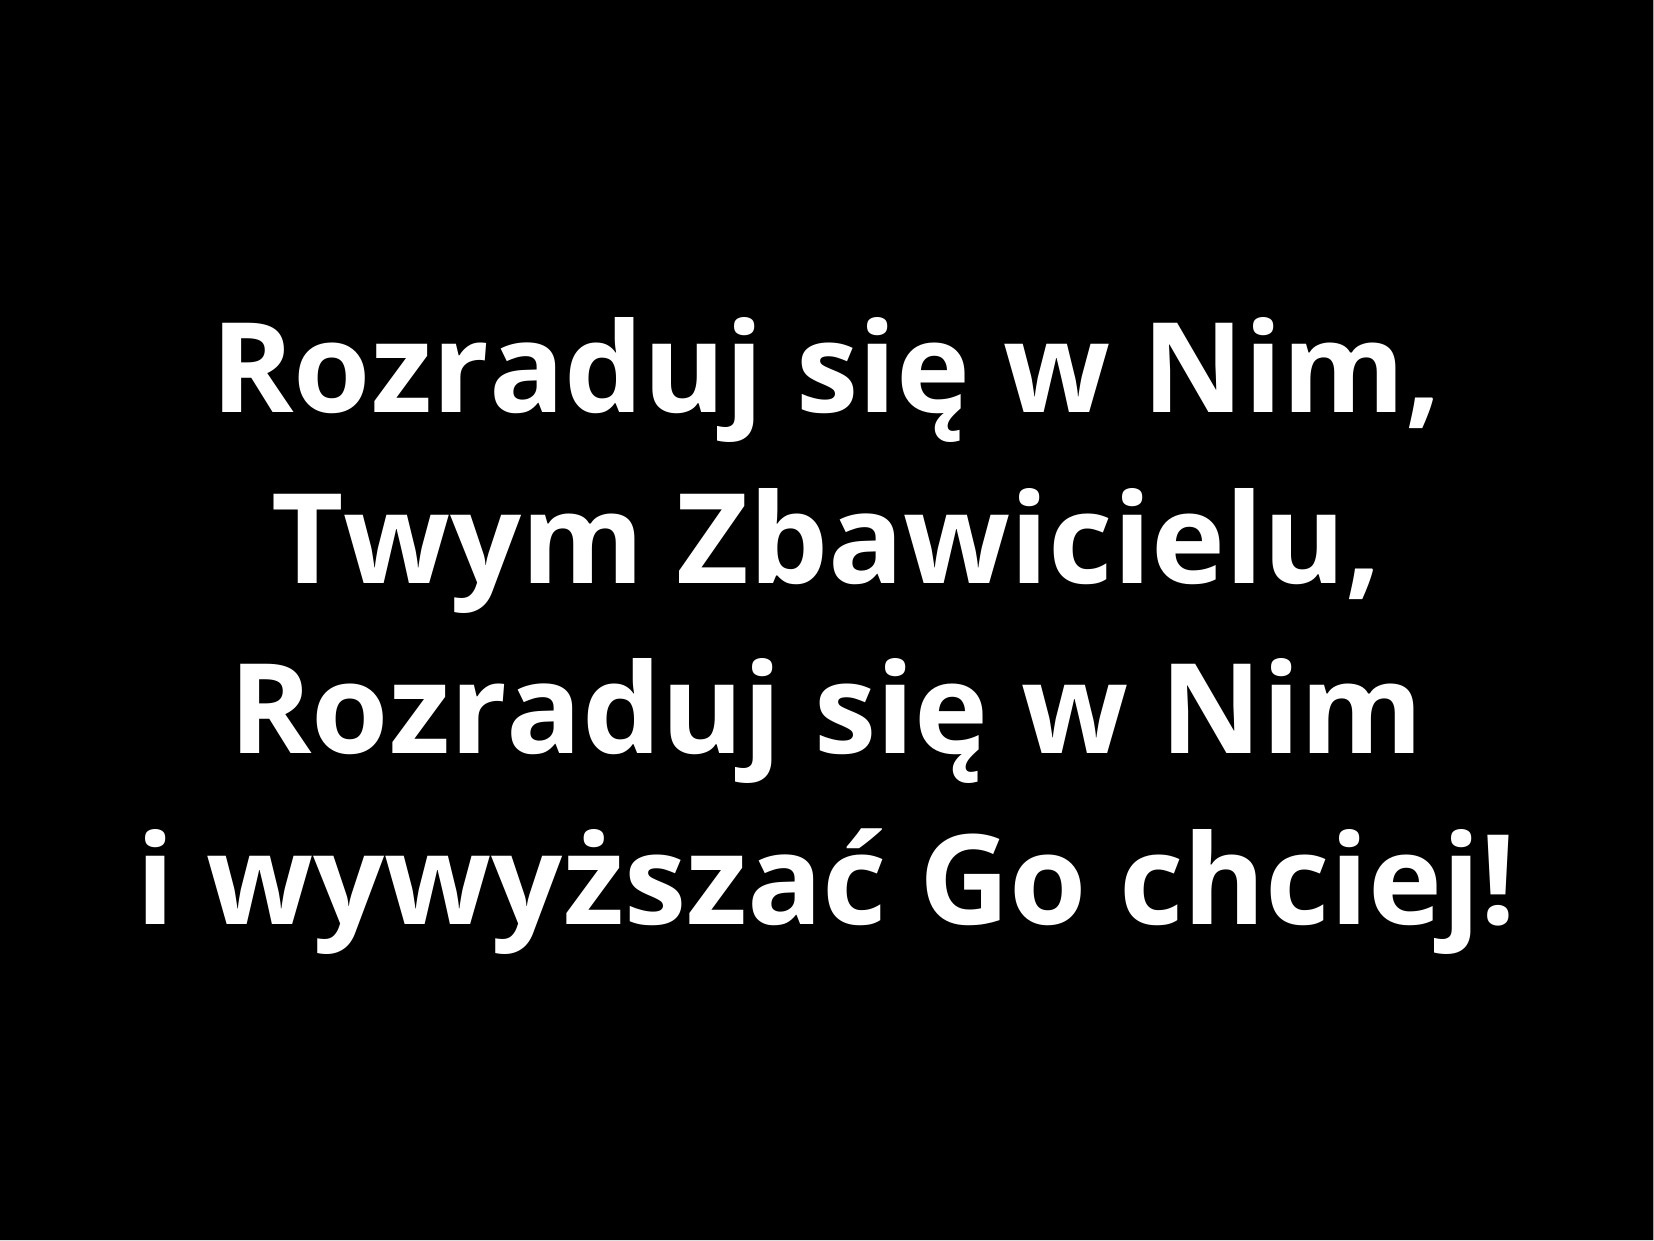

# Rozraduj się w Nim, Twym Zbawicielu, Rozraduj się w Nim i wywyższać Go chciej!